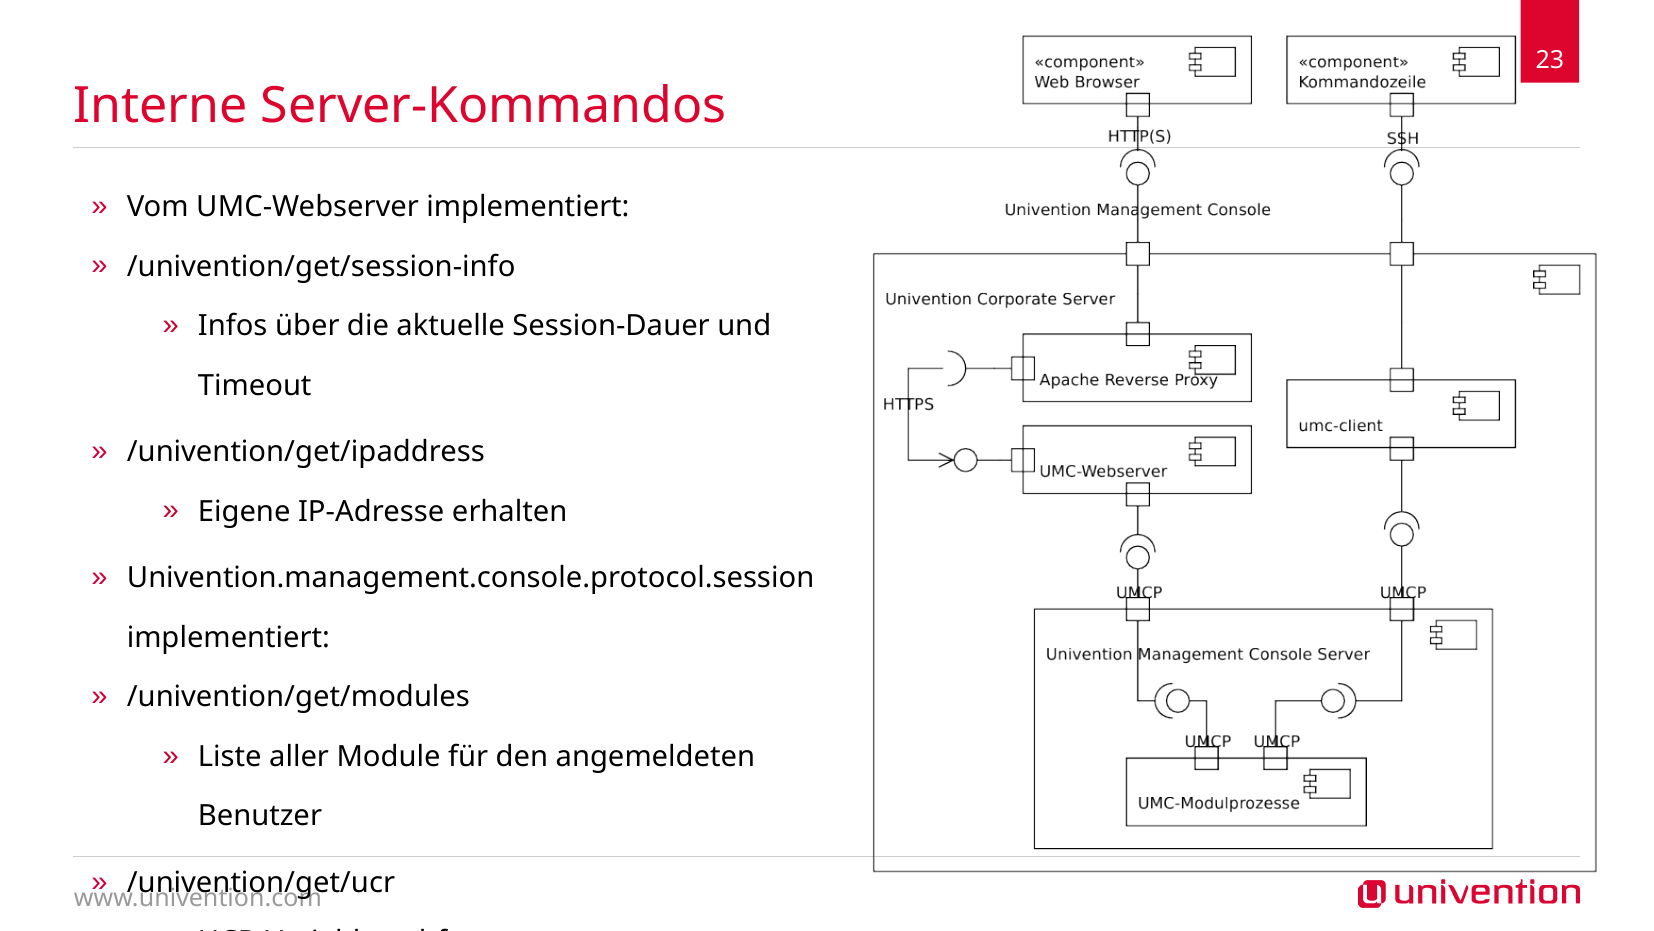

# Interne Server-Kommandos
Vom UMC-Webserver implementiert:
/univention/get/session-info
Infos über die aktuelle Session-Dauer und Timeout
/univention/get/ipaddress
Eigene IP-Adresse erhalten
Univention.management.console.protocol.session implementiert:
/univention/get/modules
Liste aller Module für den angemeldeten Benutzer
/univention/get/ucr
UCR-Variablen abfragen